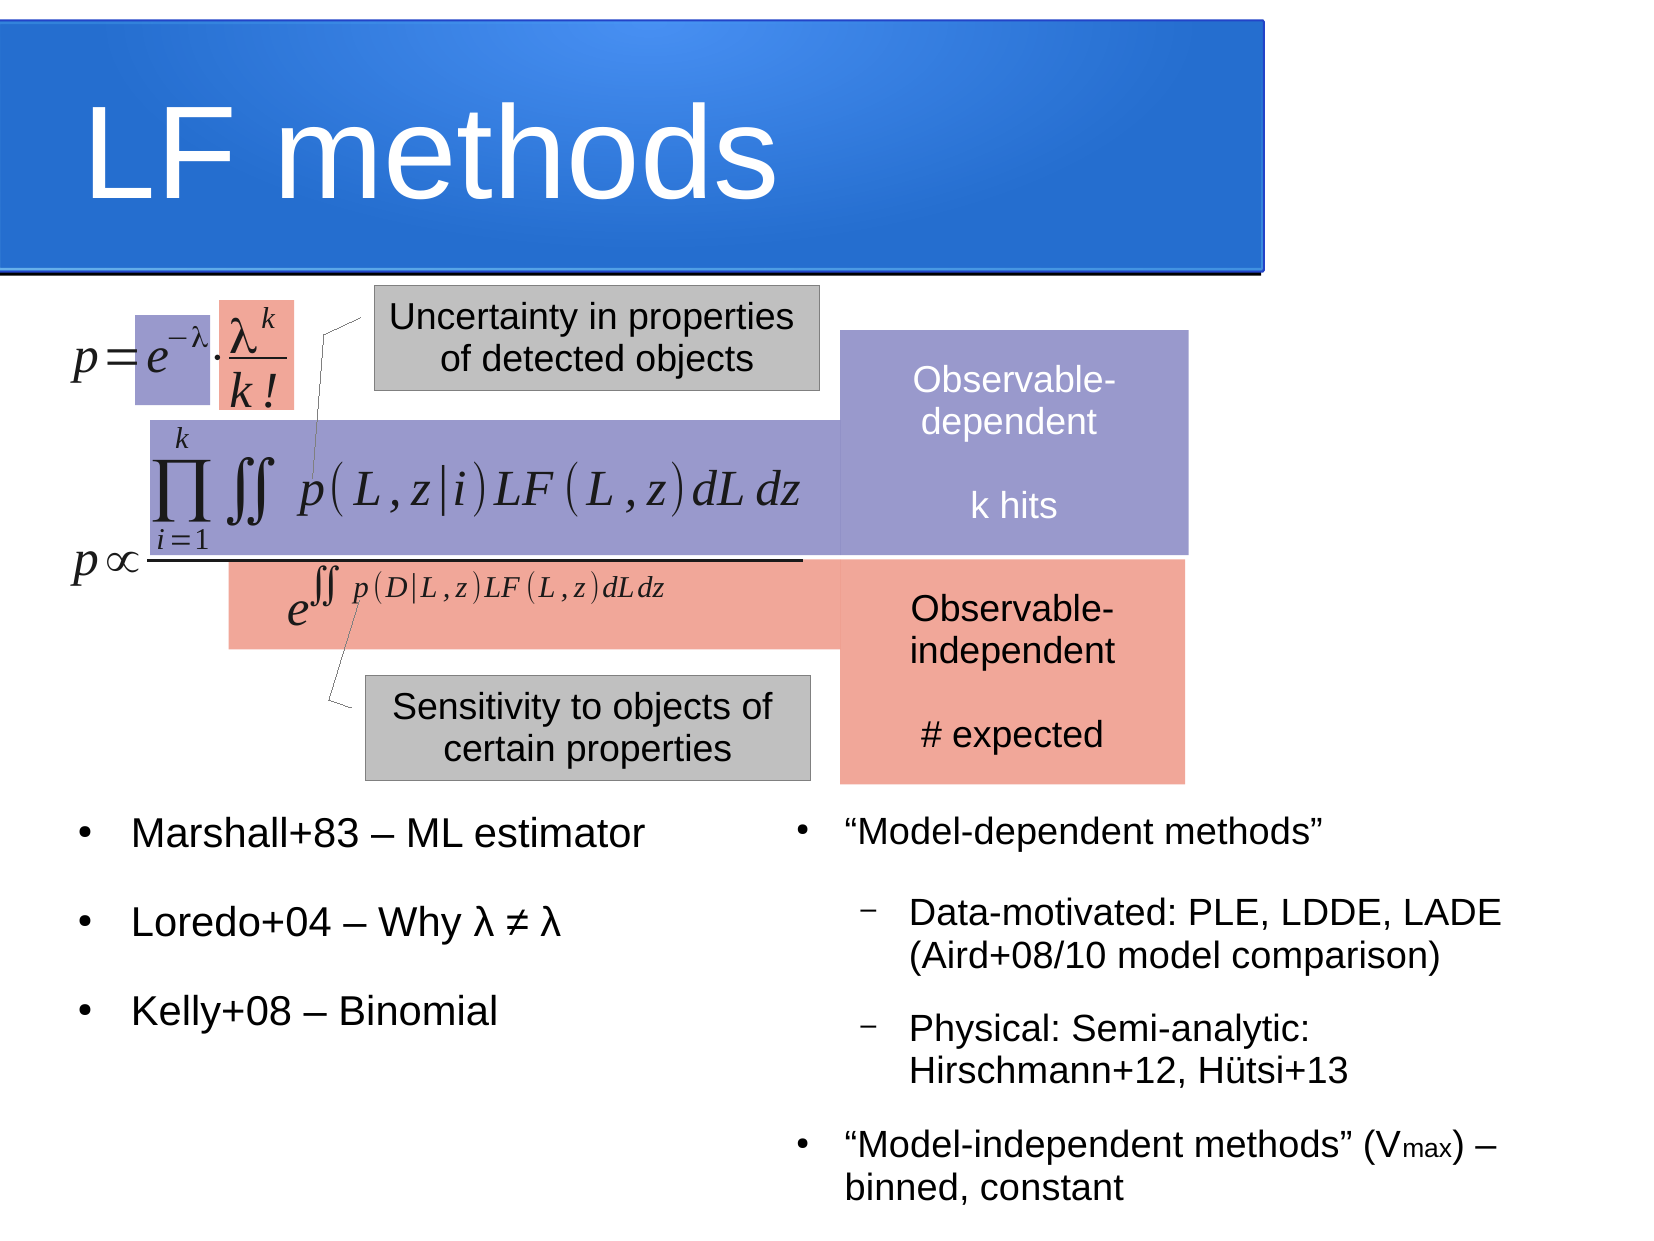

LF methods
Uncertainty in properties
of detected objects
Observable-
dependent
k hits
Observable-
independent
# expected
Sensitivity to objects of
certain properties
Marshall+83 – ML estimator
Loredo+04 – Why λ ≠ λ
Kelly+08 – Binomial
# “Model-dependent methods”
Data-motivated: PLE, LDDE, LADE (Aird+08/10 model comparison)
Physical: Semi-analytic: Hirschmann+12, Hütsi+13
“Model-independent methods” (Vmax) – binned, constant